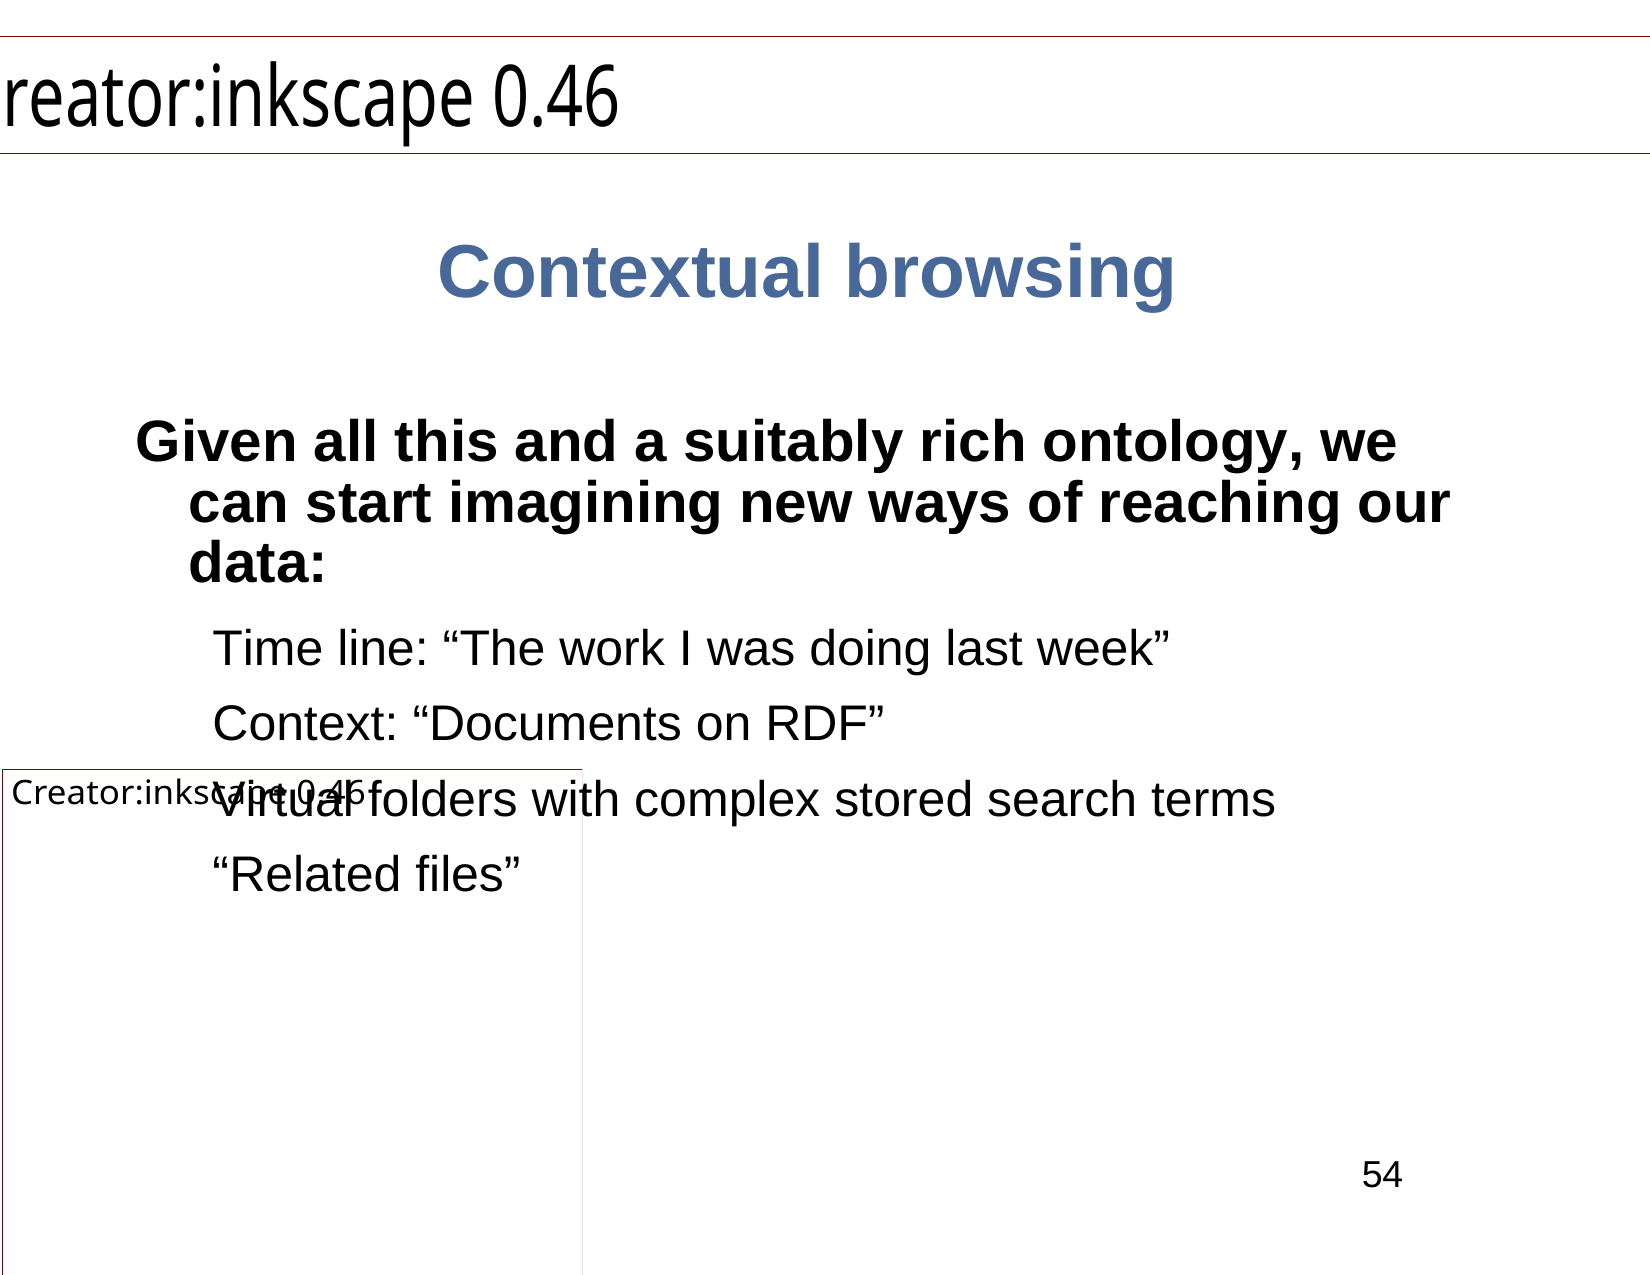

# Contextual browsing
Given all this and a suitably rich ontology, we can start imagining new ways of reaching our data:
Time line: “The work I was doing last week”
Context: “Documents on RDF”
Virtual folders with complex stored search terms
“Related files”